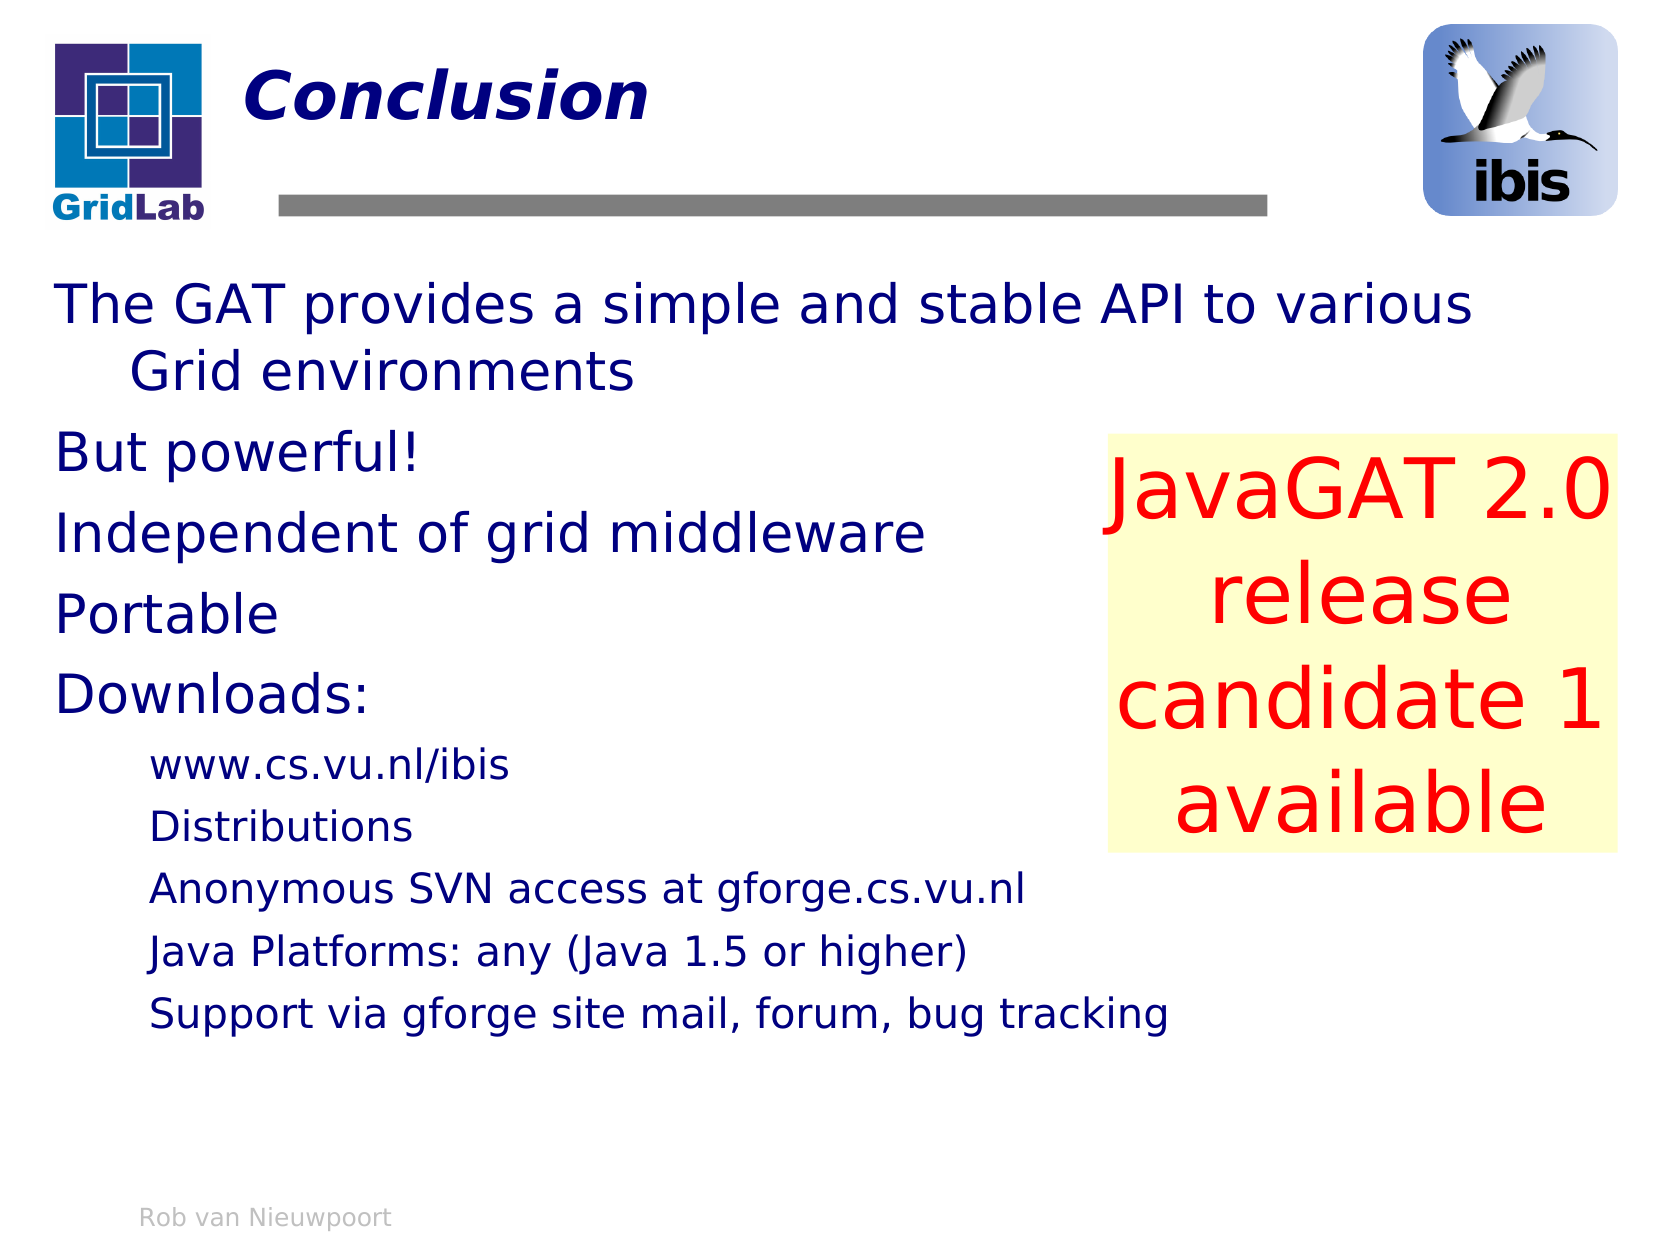

# Conclusion
The GAT provides a simple and stable API to various Grid environments
But powerful!
Independent of grid middleware
Portable
Downloads:
www.cs.vu.nl/ibis
Distributions
Anonymous SVN access at gforge.cs.vu.nl
Java Platforms: any (Java 1.5 or higher)
Support via gforge site mail, forum, bug tracking
JavaGAT 2.0
release candidate 1
available